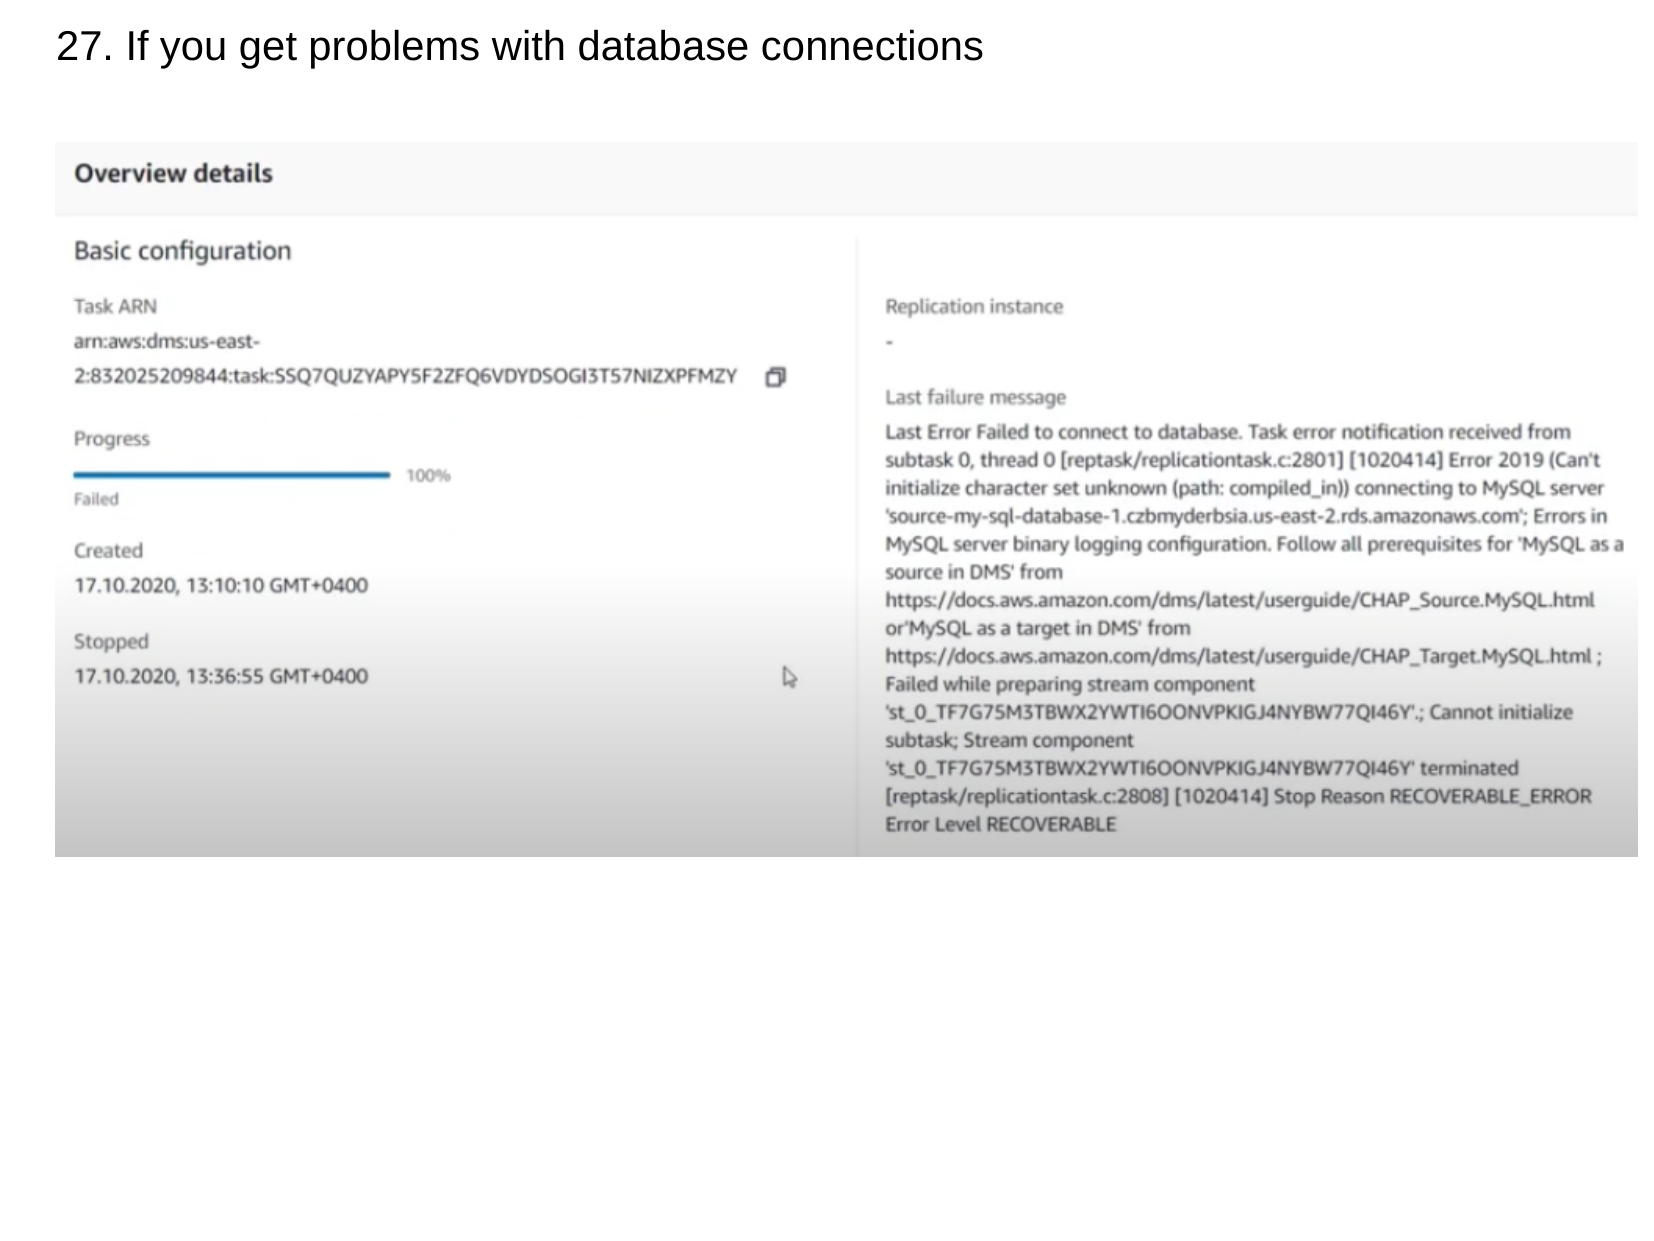

27. If you get problems with database connections